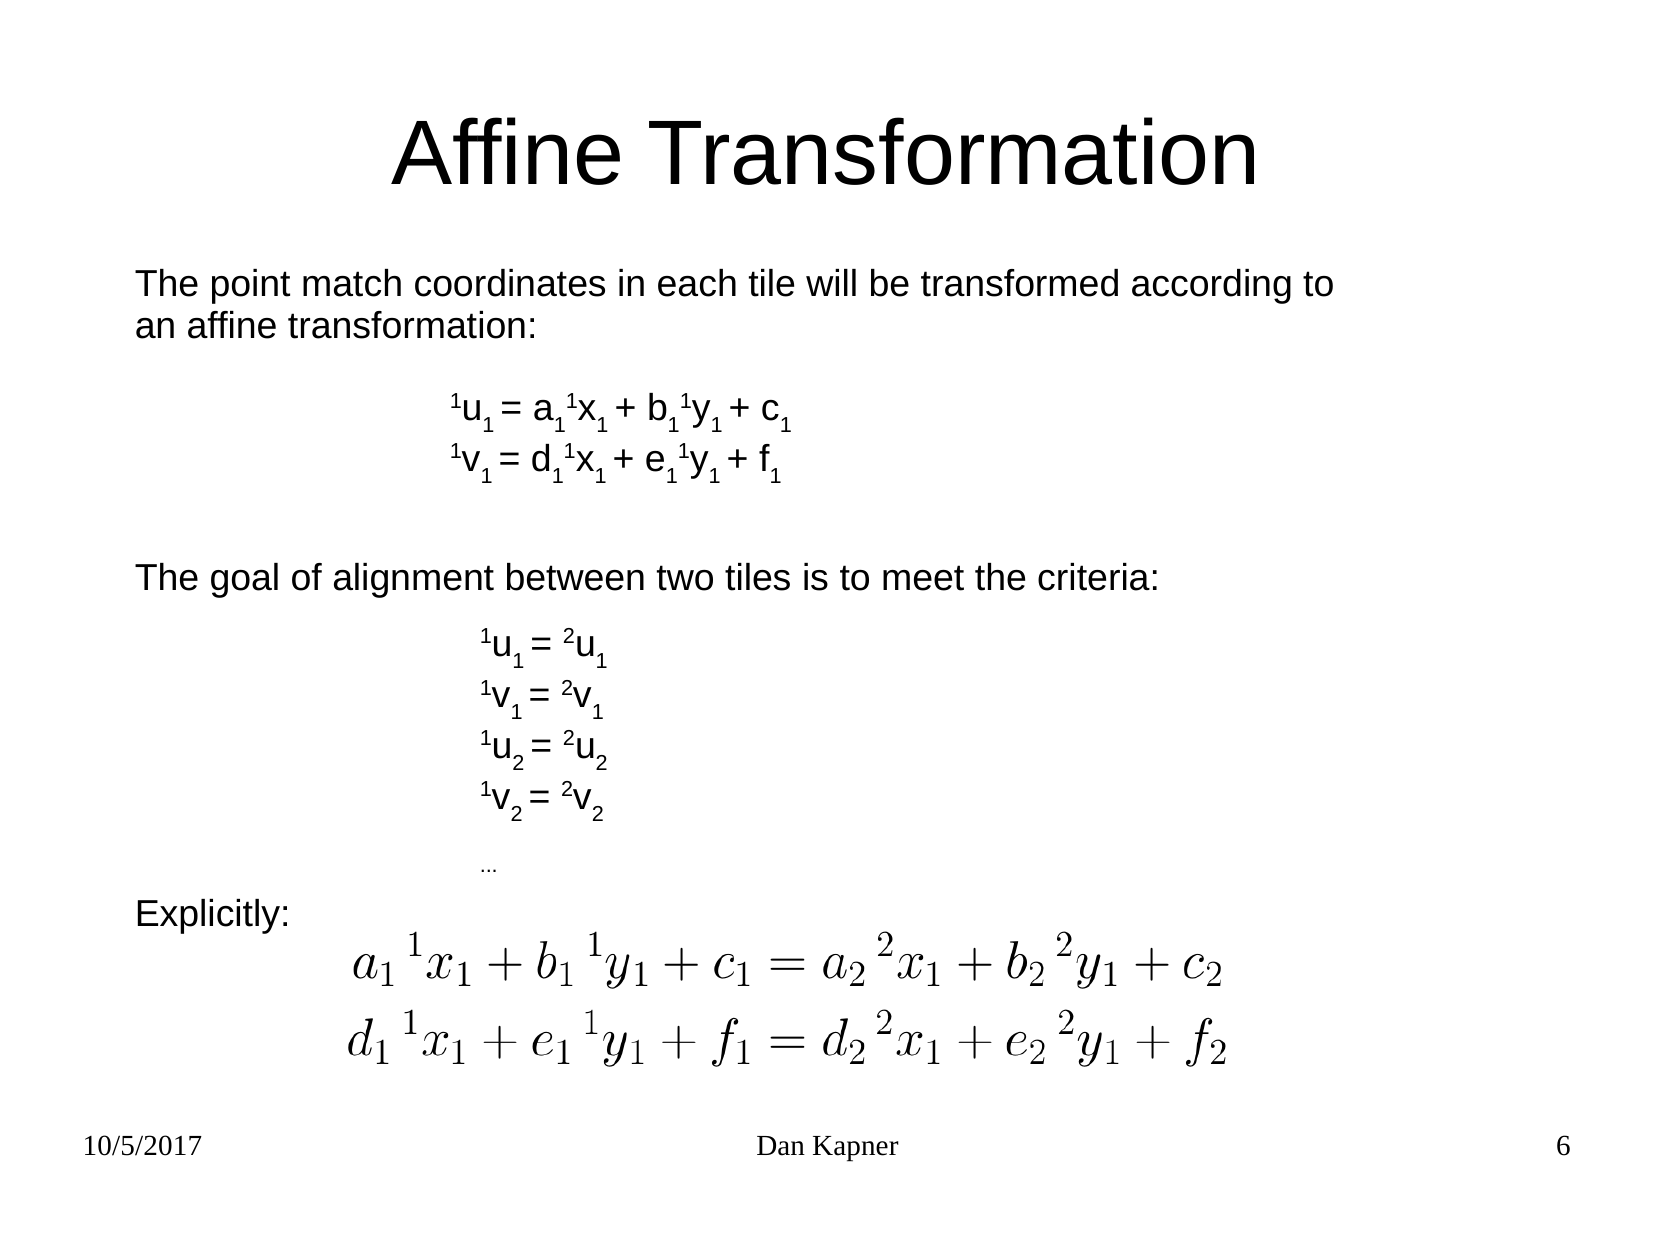

# Affine Transformation
The point match coordinates in each tile will be transformed according to an affine transformation:
The goal of alignment between two tiles is to meet the criteria:
Explicitly:
1u1 = a11x1 + b11y1 + c1
1v1 = d11x1 + e11y1 + f1
1u1 = 2u1
1v1 = 2v1
1u2 = 2u2
1v2 = 2v2
...
10/5/2017
Dan Kapner
6